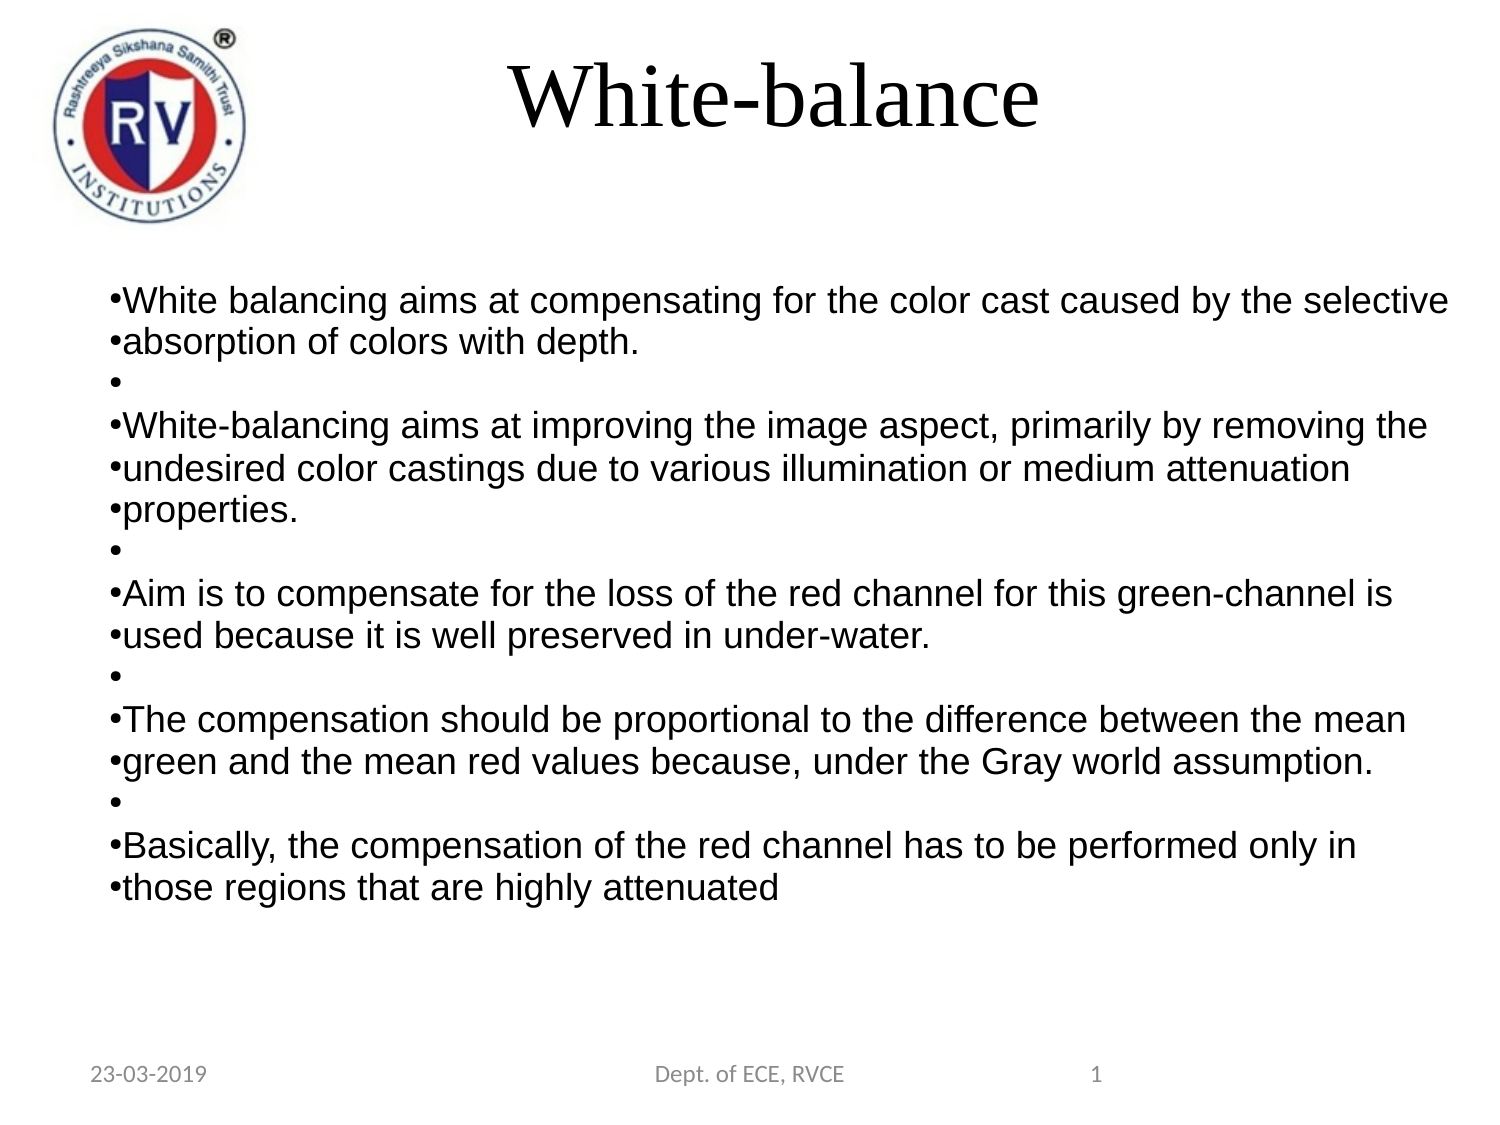

# White-balance
White balancing aims at compensating for the color cast caused by the selective
absorption of colors with depth.
White-balancing aims at improving the image aspect, primarily by removing the
undesired color castings due to various illumination or medium attenuation
properties.
Aim is to compensate for the loss of the red channel for this green-channel is
used because it is well preserved in under-water.
The compensation should be proportional to the difference between the mean
green and the mean red values because, under the Gray world assumption.
Basically, the compensation of the red channel has to be performed only in
those regions that are highly attenuated
23-03-2019
Dept. of ECE, RVCE